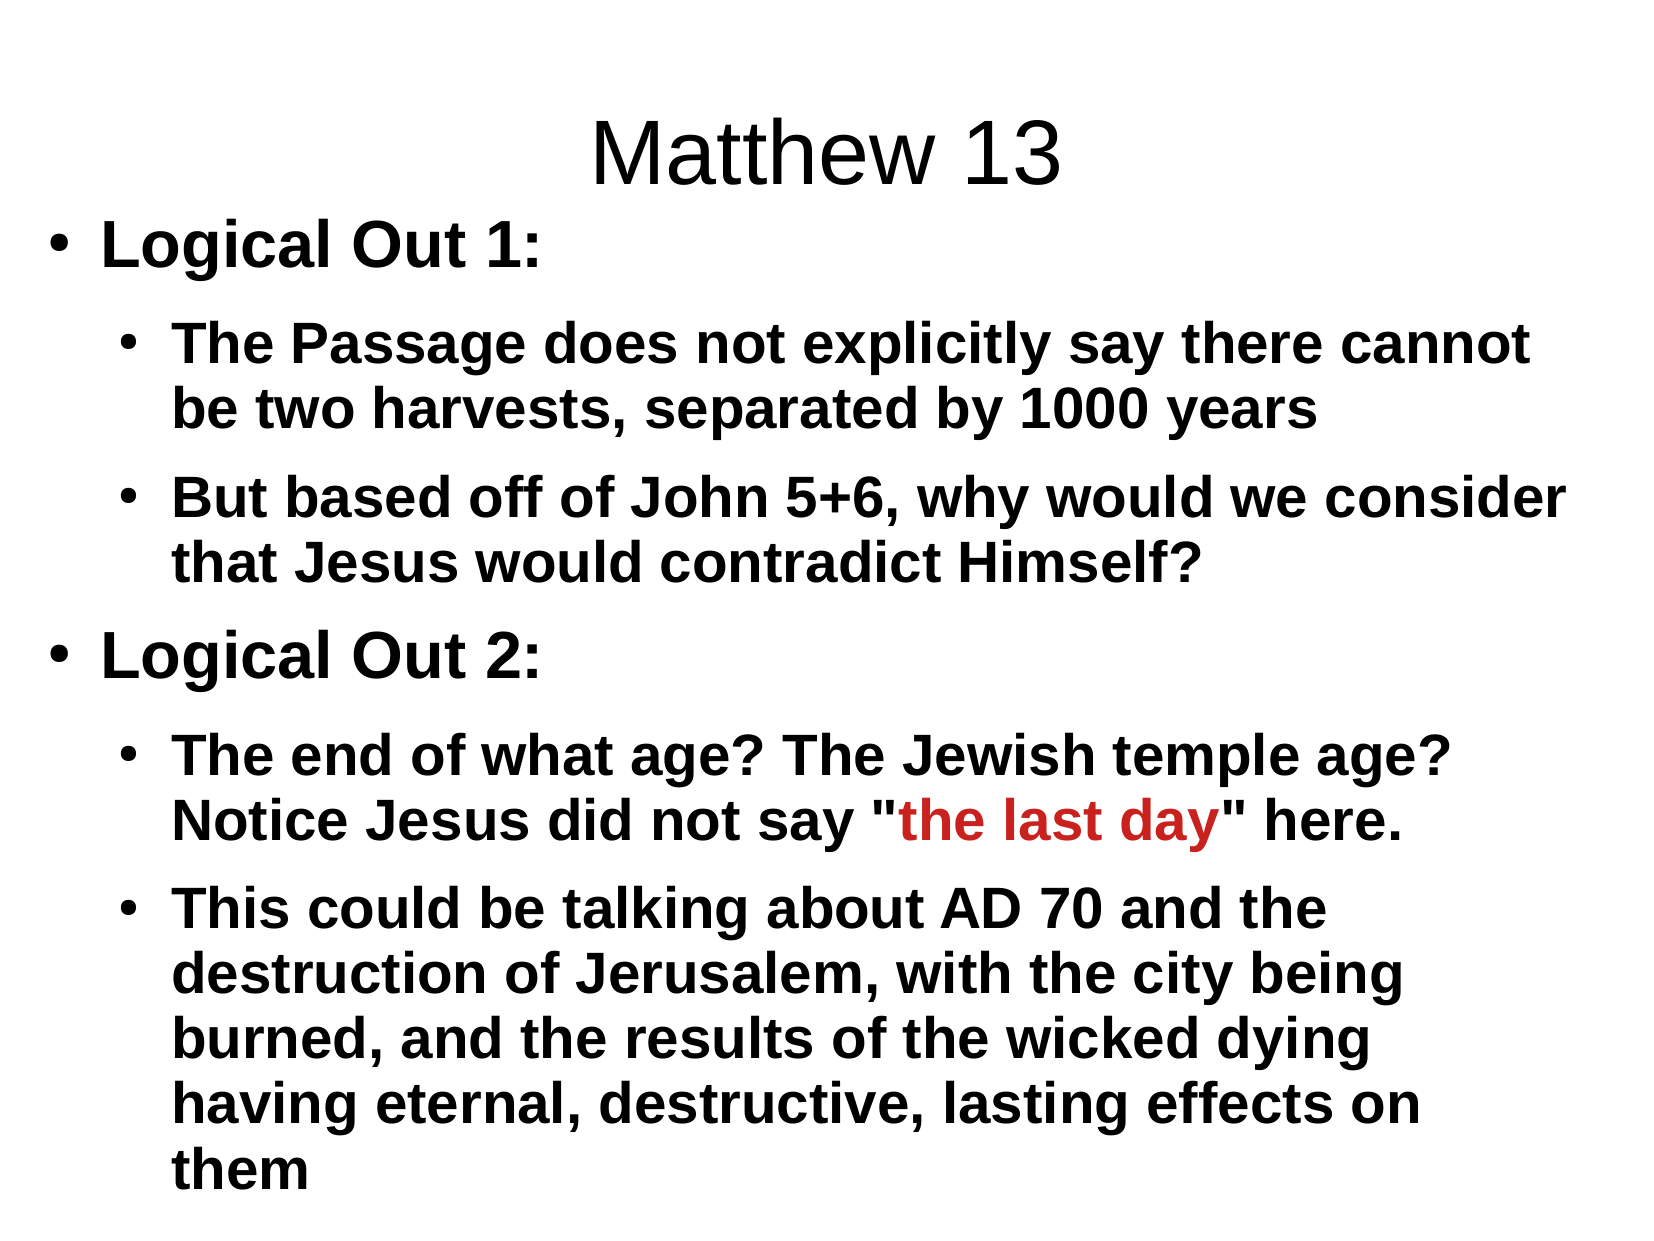

# Matthew 13
Logical Out 1:
The Passage does not explicitly say there cannot be two harvests, separated by 1000 years
But based off of John 5+6, why would we consider that Jesus would contradict Himself?
Logical Out 2:
The end of what age? The Jewish temple age?
Notice Jesus did not say "the last day" here.
This could be talking about AD 70 and the destruction of Jerusalem, with the city being burned, and the results of the wicked dying having eternal, destructive, lasting effects on them